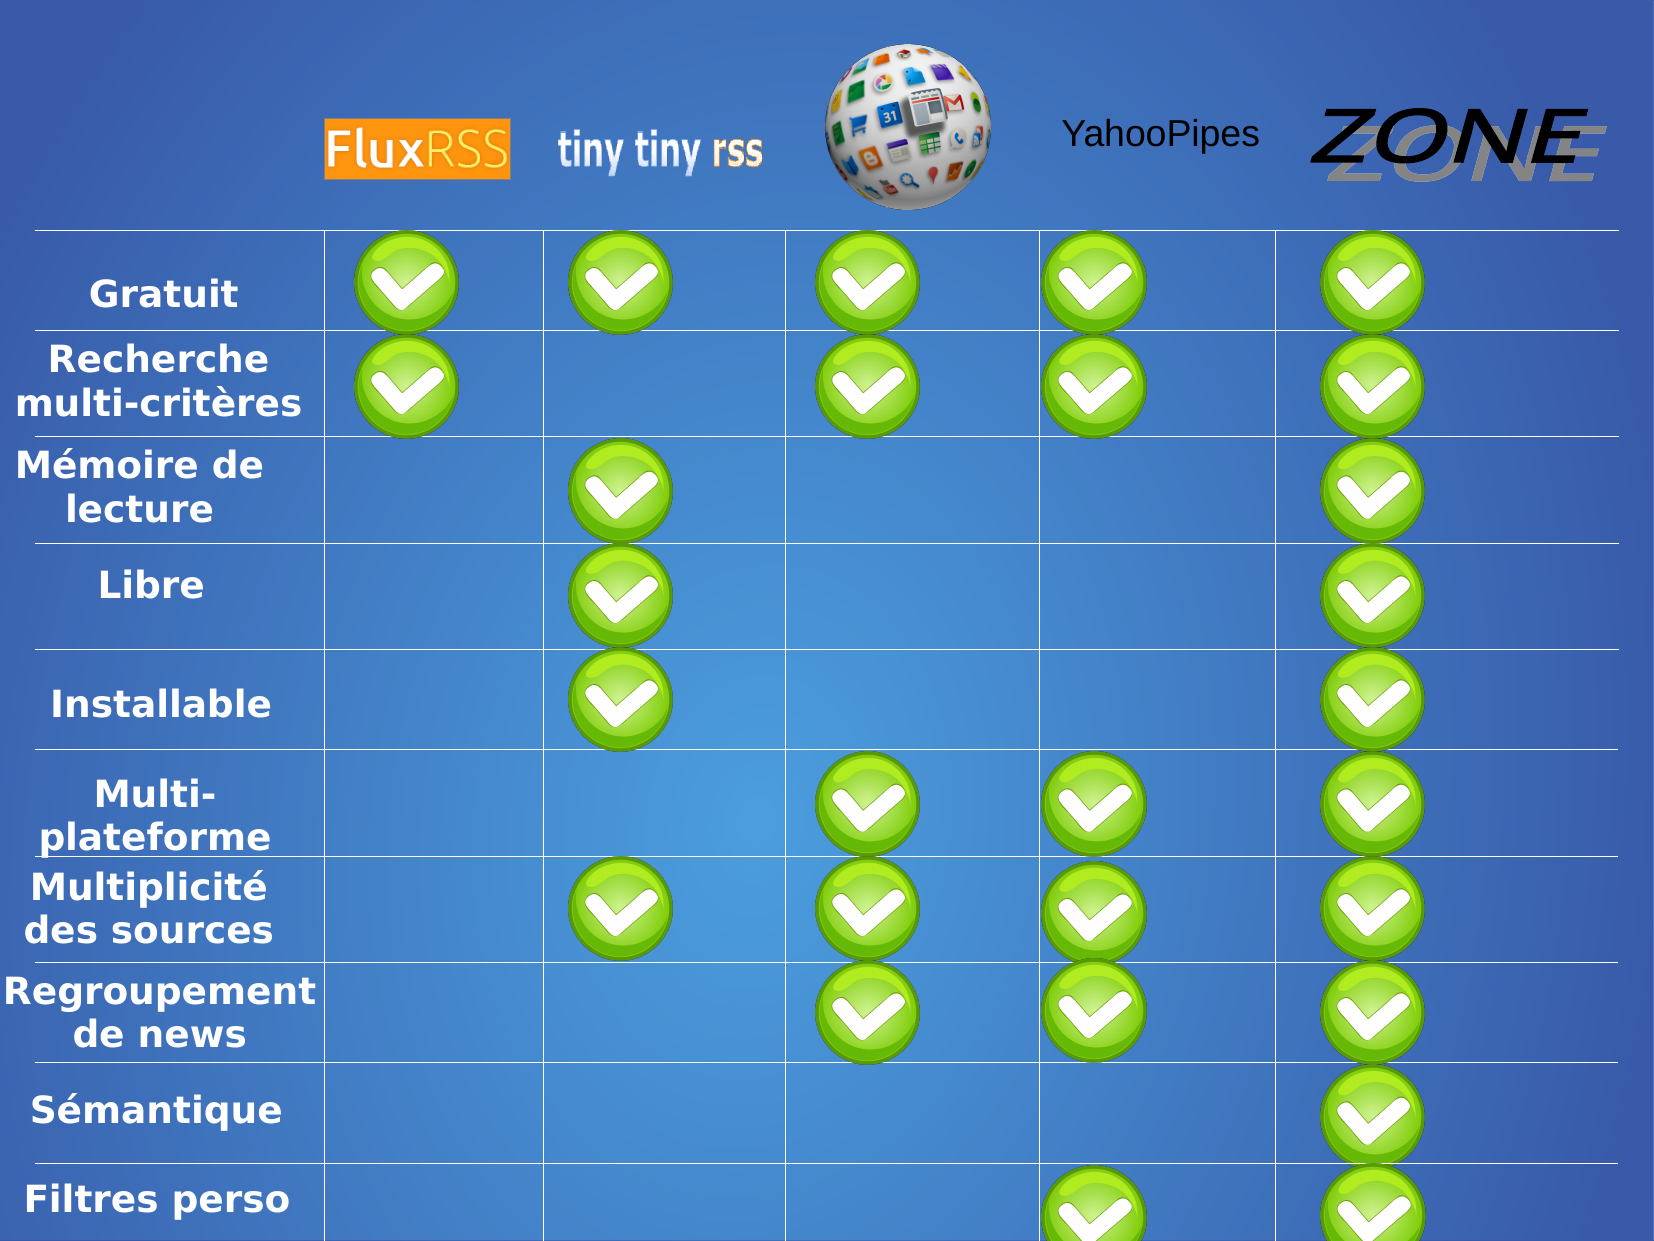

ZONE
YahooPipes
Gratuit
Recherche
multi-critères
Mémoire de
lecture
Libre
Installable
Multi-
plateforme
Multiplicité
des sources
Regroupement
de news
Sémantique
Filtres perso